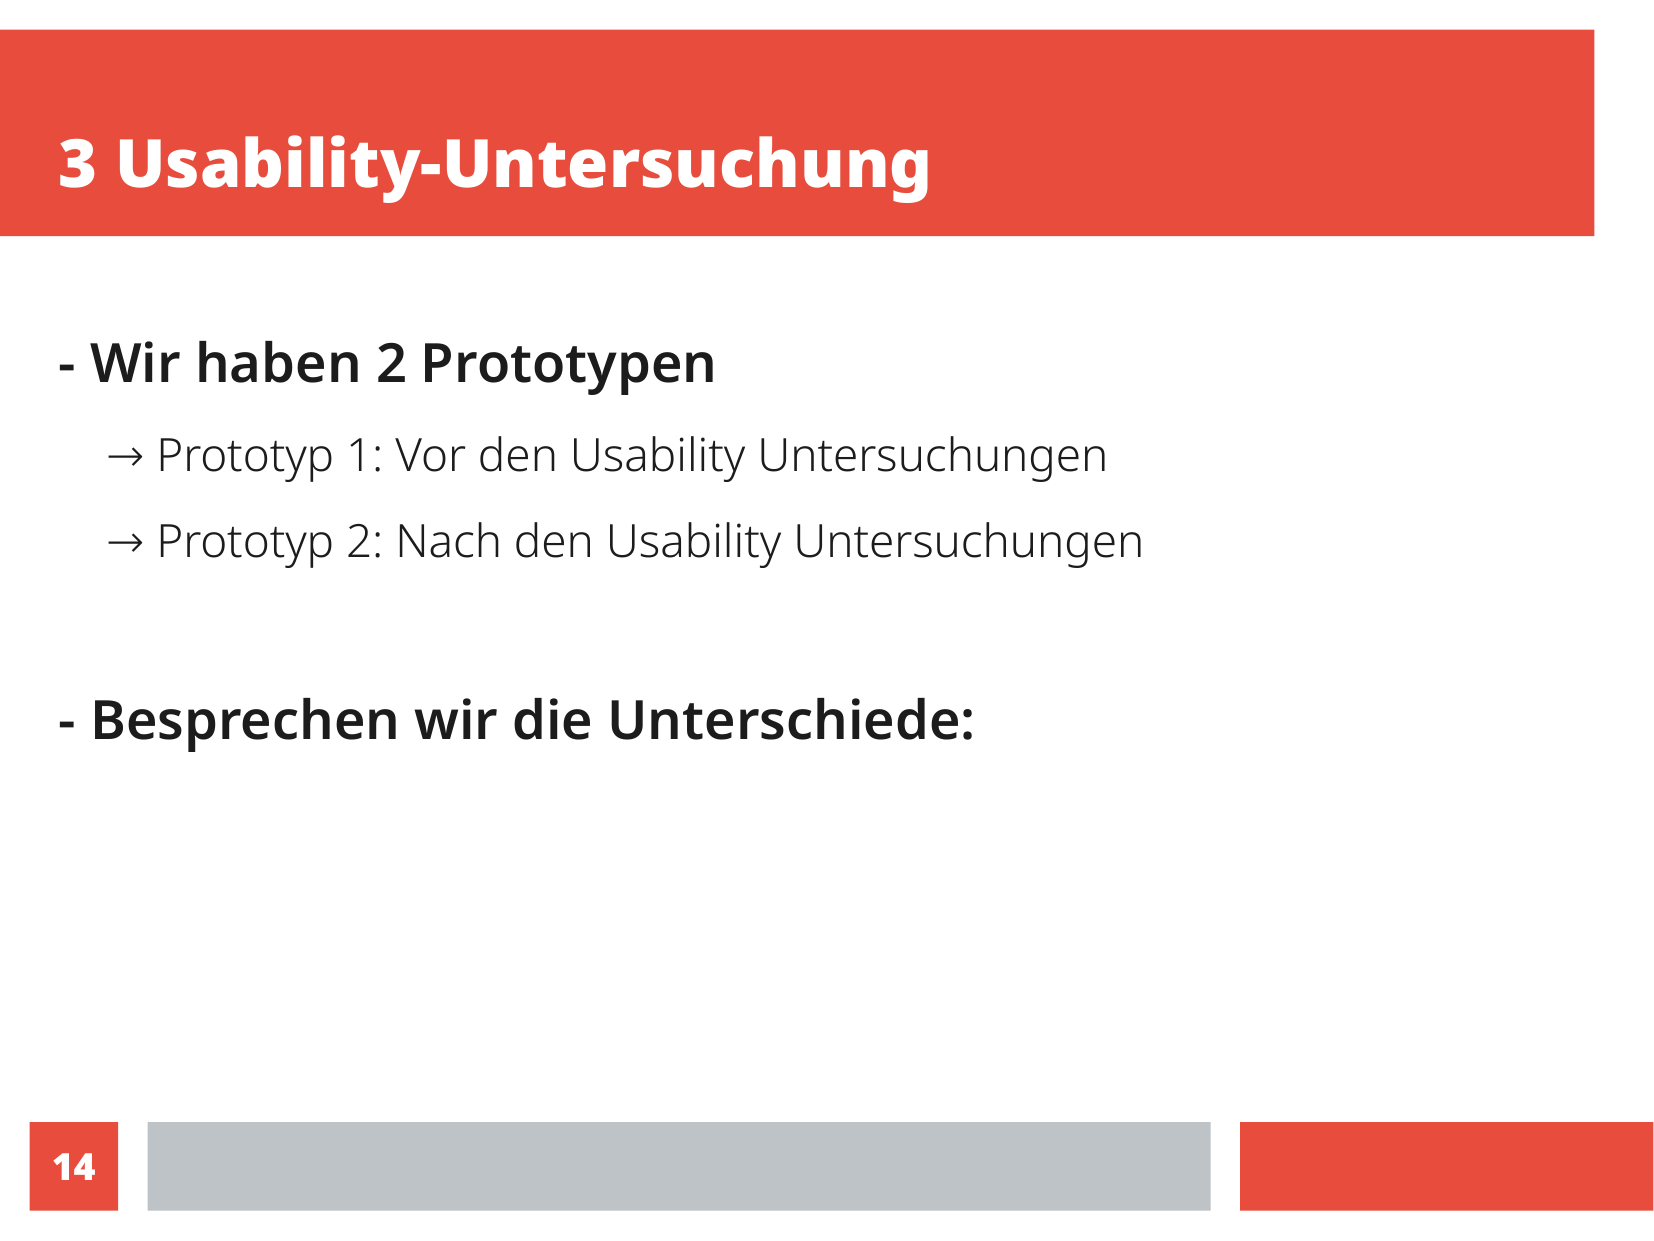

# 3 Usability-Untersuchung
- Wir haben 2 Prototypen
→ Prototyp 1: Vor den Usability Untersuchungen
→ Prototyp 2: Nach den Usability Untersuchungen
- Besprechen wir die Unterschiede:
14